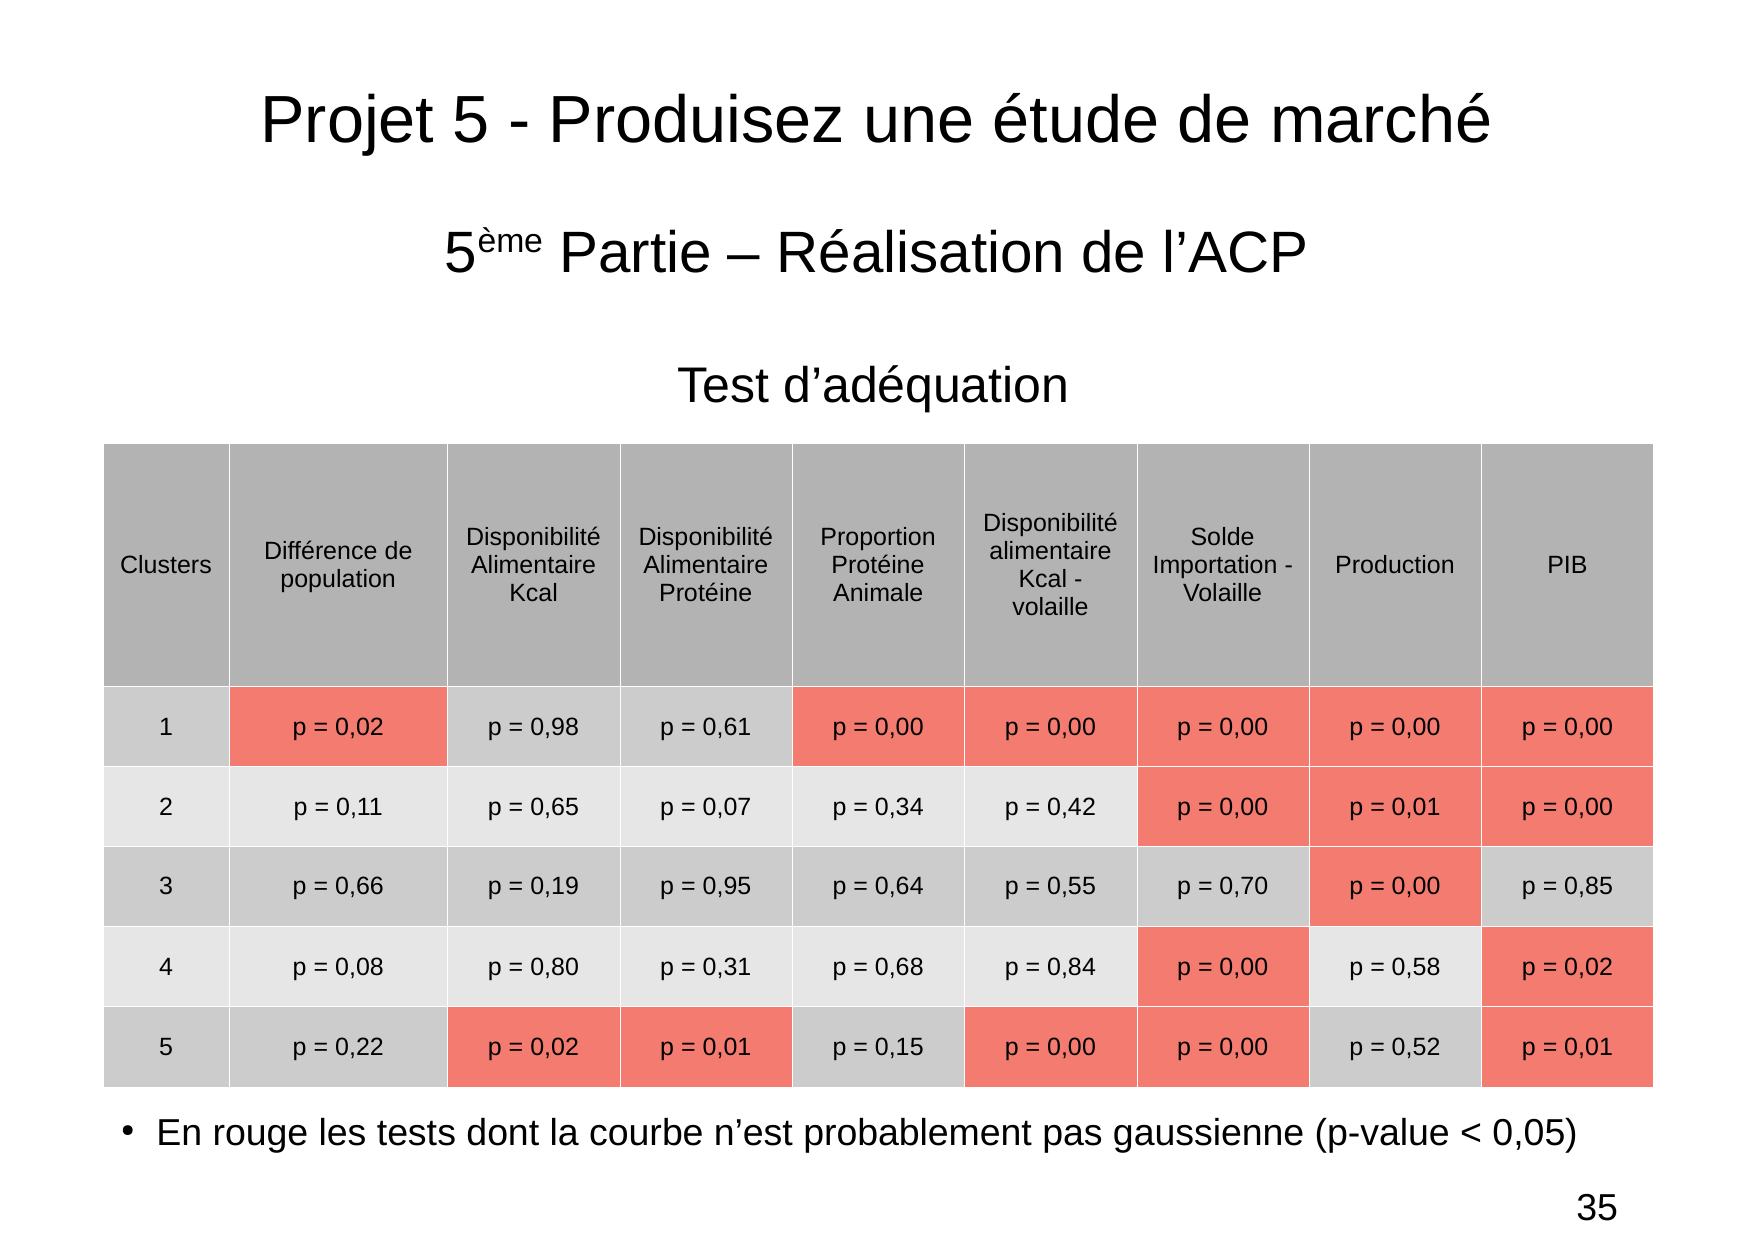

# Projet 5 - Produisez une étude de marché
5ème Partie – Réalisation de l’ACP
Test d’adéquation
| Clusters | Différence de population | Disponibilité Alimentaire Kcal | Disponibilité Alimentaire Protéine | Proportion Protéine Animale | Disponibilité alimentaire Kcal - volaille | Solde Importation - Volaille | Production | PIB |
| --- | --- | --- | --- | --- | --- | --- | --- | --- |
| 1 | p = 0,02 | p = 0,98 | p = 0,61 | p = 0,00 | p = 0,00 | p = 0,00 | p = 0,00 | p = 0,00 |
| 2 | p = 0,11 | p = 0,65 | p = 0,07 | p = 0,34 | p = 0,42 | p = 0,00 | p = 0,01 | p = 0,00 |
| 3 | p = 0,66 | p = 0,19 | p = 0,95 | p = 0,64 | p = 0,55 | p = 0,70 | p = 0,00 | p = 0,85 |
| 4 | p = 0,08 | p = 0,80 | p = 0,31 | p = 0,68 | p = 0,84 | p = 0,00 | p = 0,58 | p = 0,02 |
| 5 | p = 0,22 | p = 0,02 | p = 0,01 | p = 0,15 | p = 0,00 | p = 0,00 | p = 0,52 | p = 0,01 |
En rouge les tests dont la courbe n’est probablement pas gaussienne (p-value < 0,05)